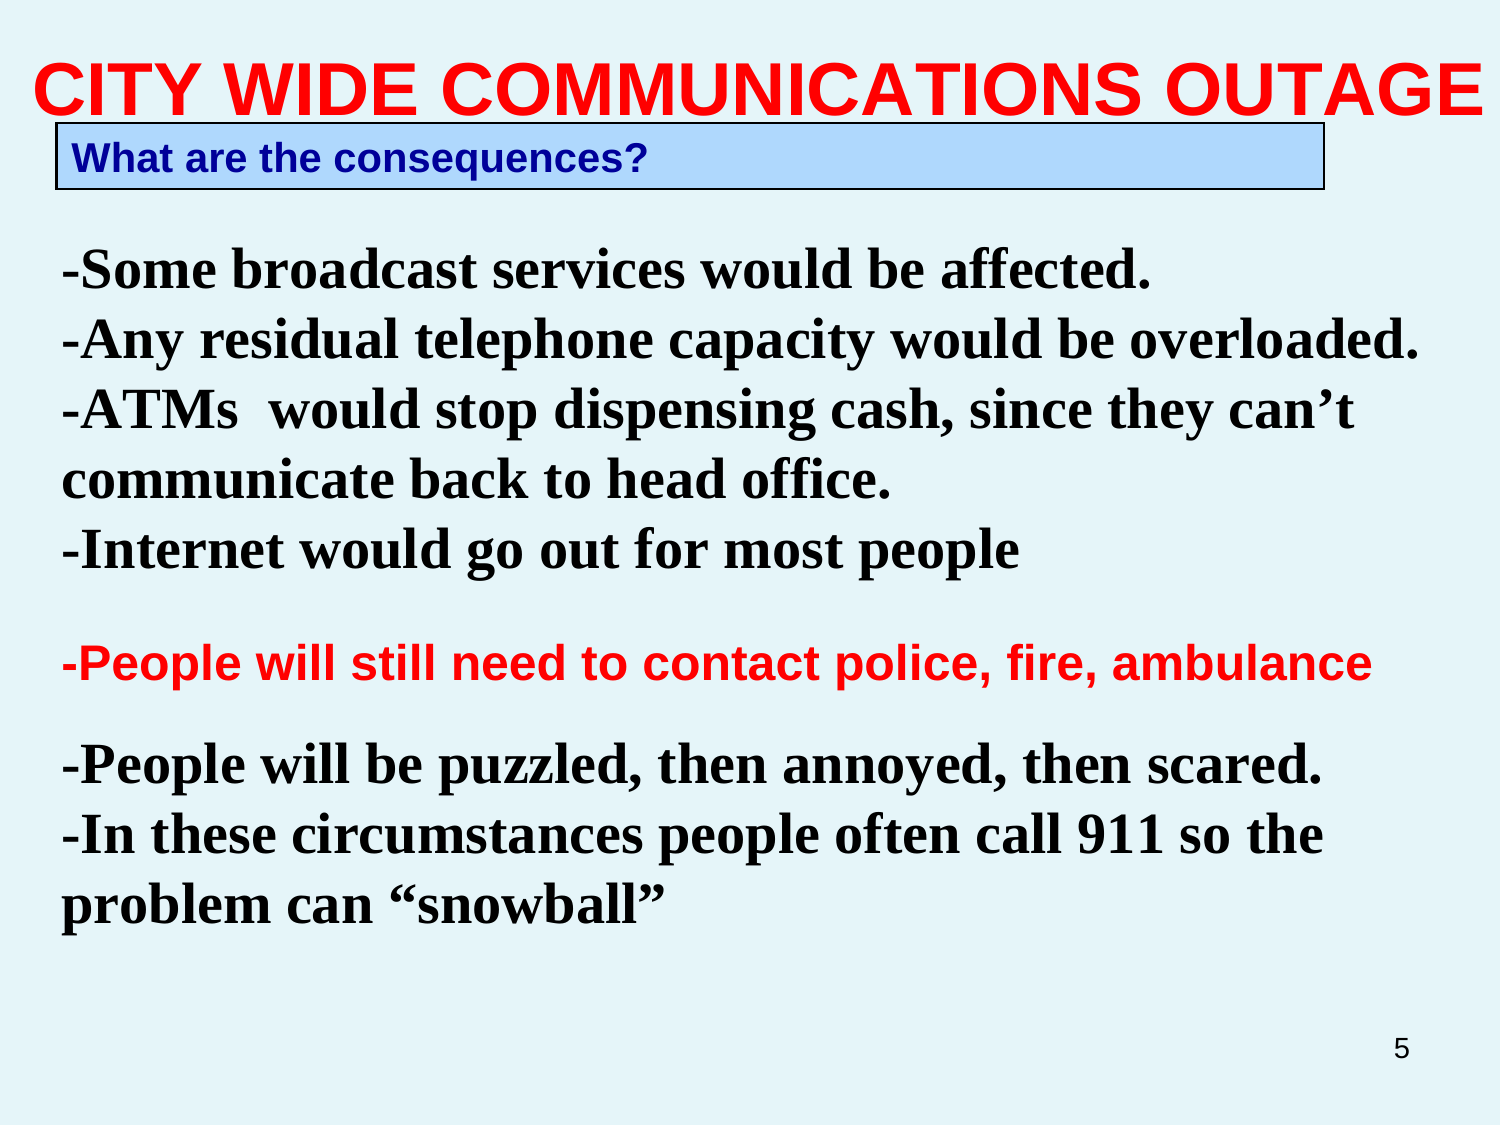

CITY WIDE COMMUNICATIONS OUTAGE
What are the consequences?
-Some broadcast services would be affected.
-Any residual telephone capacity would be overloaded.
-ATMs would stop dispensing cash, since they can’t communicate back to head office.
-Internet would go out for most people
-People will still need to contact police, fire, ambulance
-People will be puzzled, then annoyed, then scared.
-In these circumstances people often call 911 so the problem can “snowball”
5